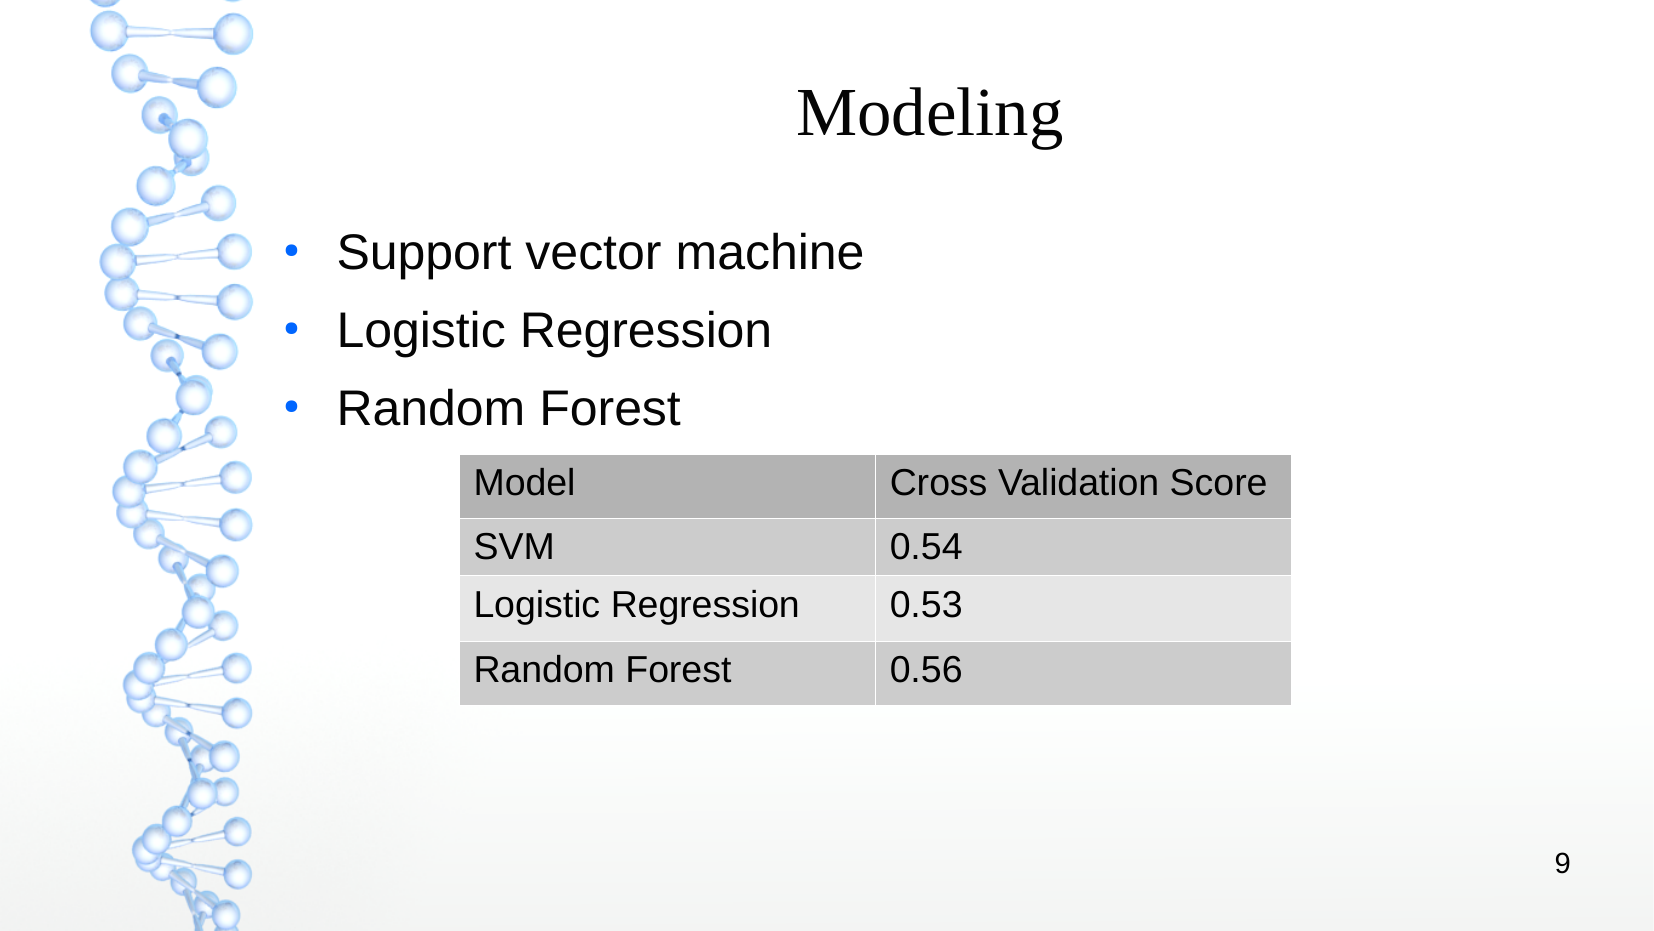

# Modeling
Support vector machine
Logistic Regression
Random Forest
| Model | Cross Validation Score |
| --- | --- |
| SVM | 0.54 |
| Logistic Regression | 0.53 |
| Random Forest | 0.56 |
9